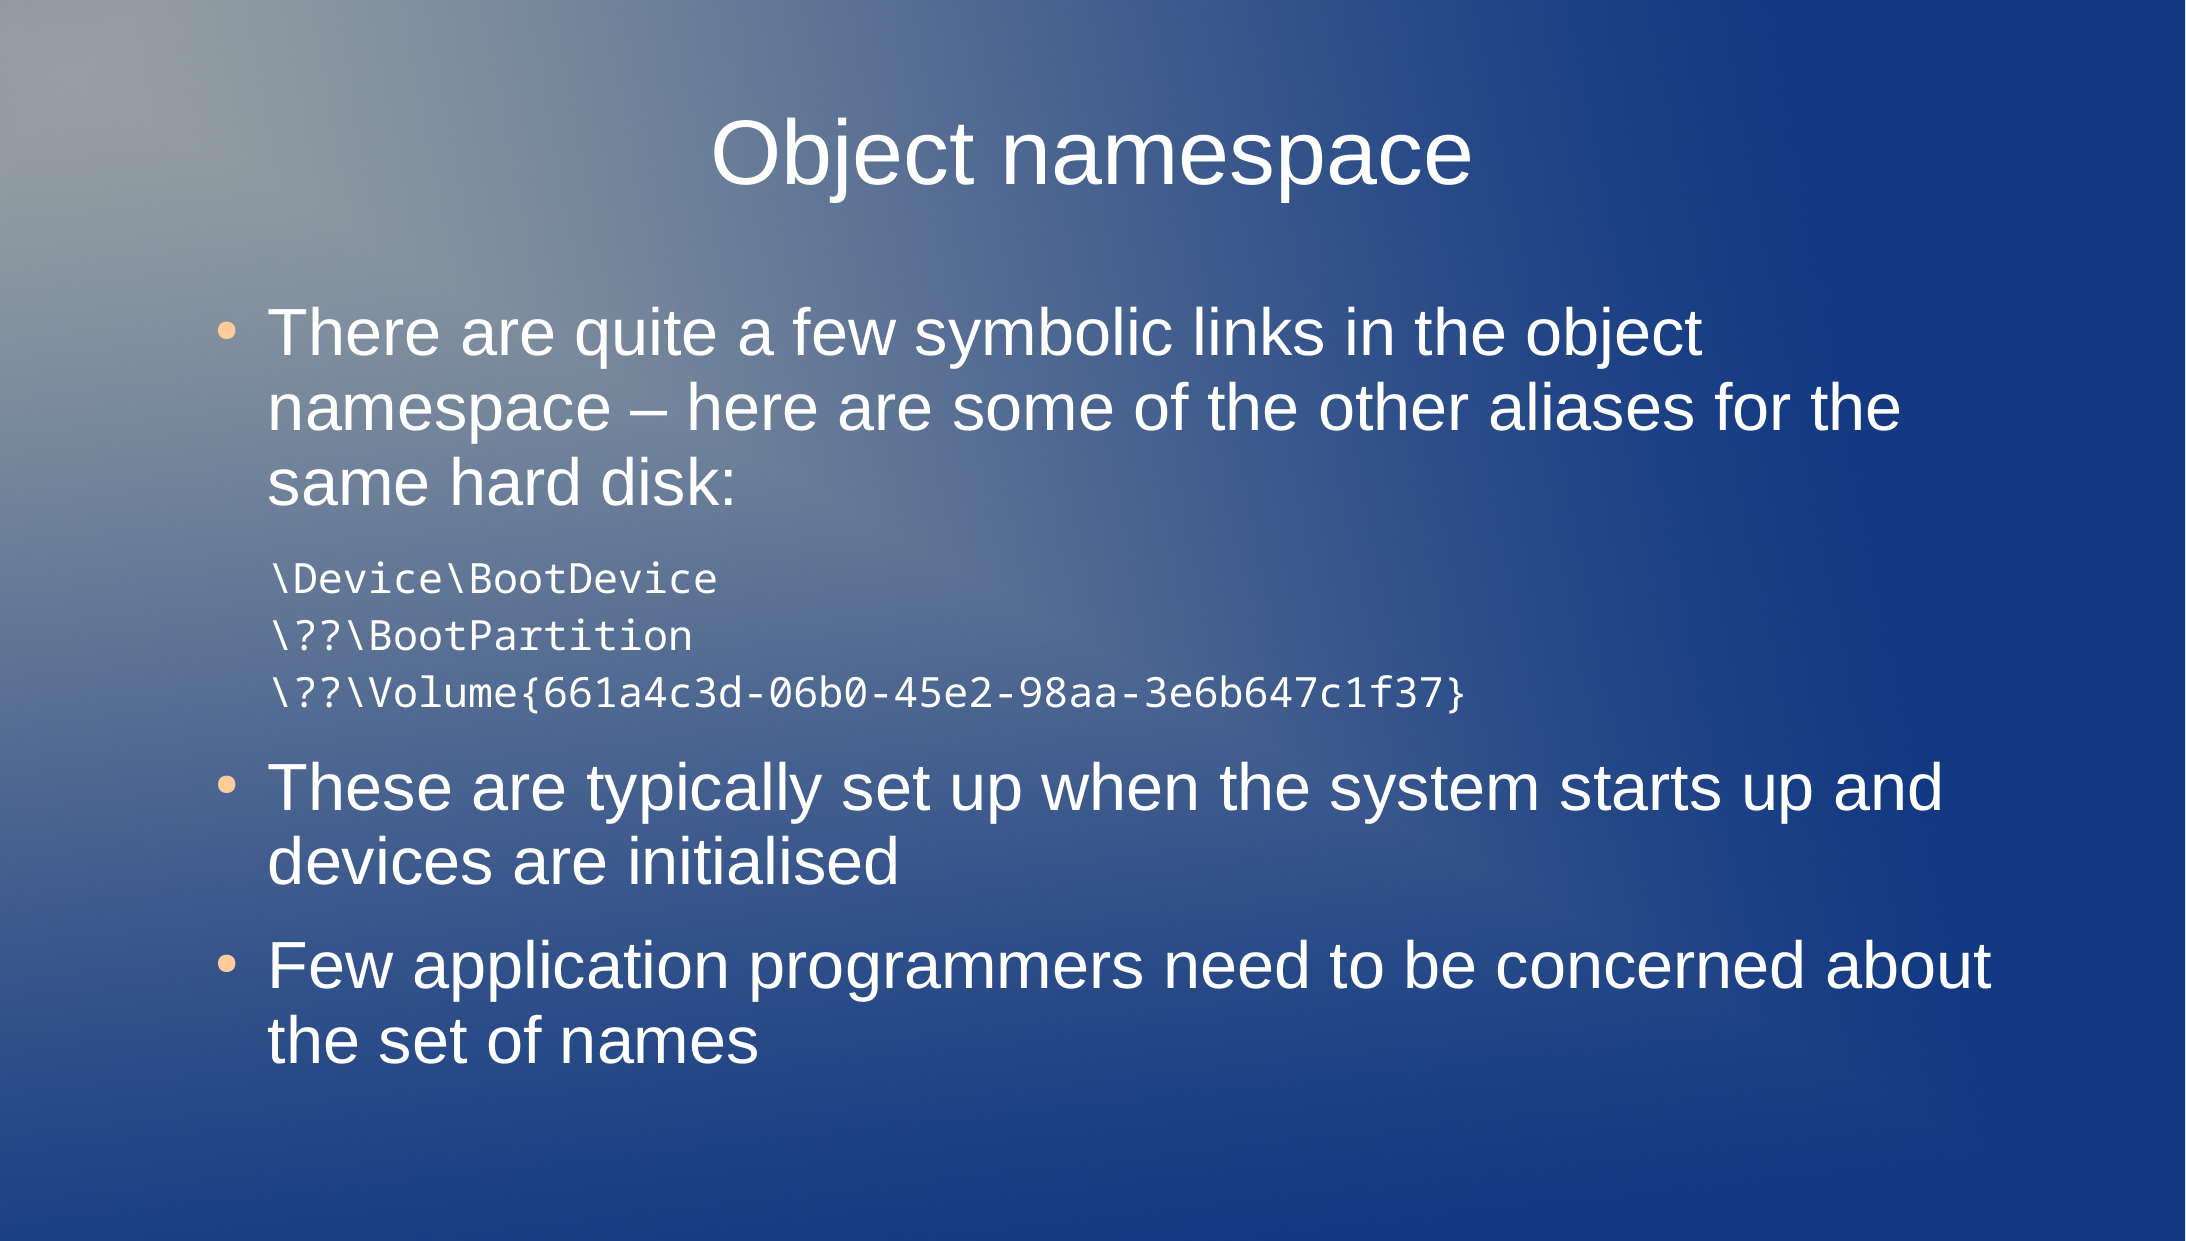

# Object namespace
There are quite a few symbolic links in the object namespace – here are some of the other aliases for the same hard disk:
\Device\BootDevice
\??\BootPartition
\??\Volume{661a4c3d-06b0-45e2-98aa-3e6b647c1f37}
These are typically set up when the system starts up and devices are initialised
Few application programmers need to be concerned about the set of names